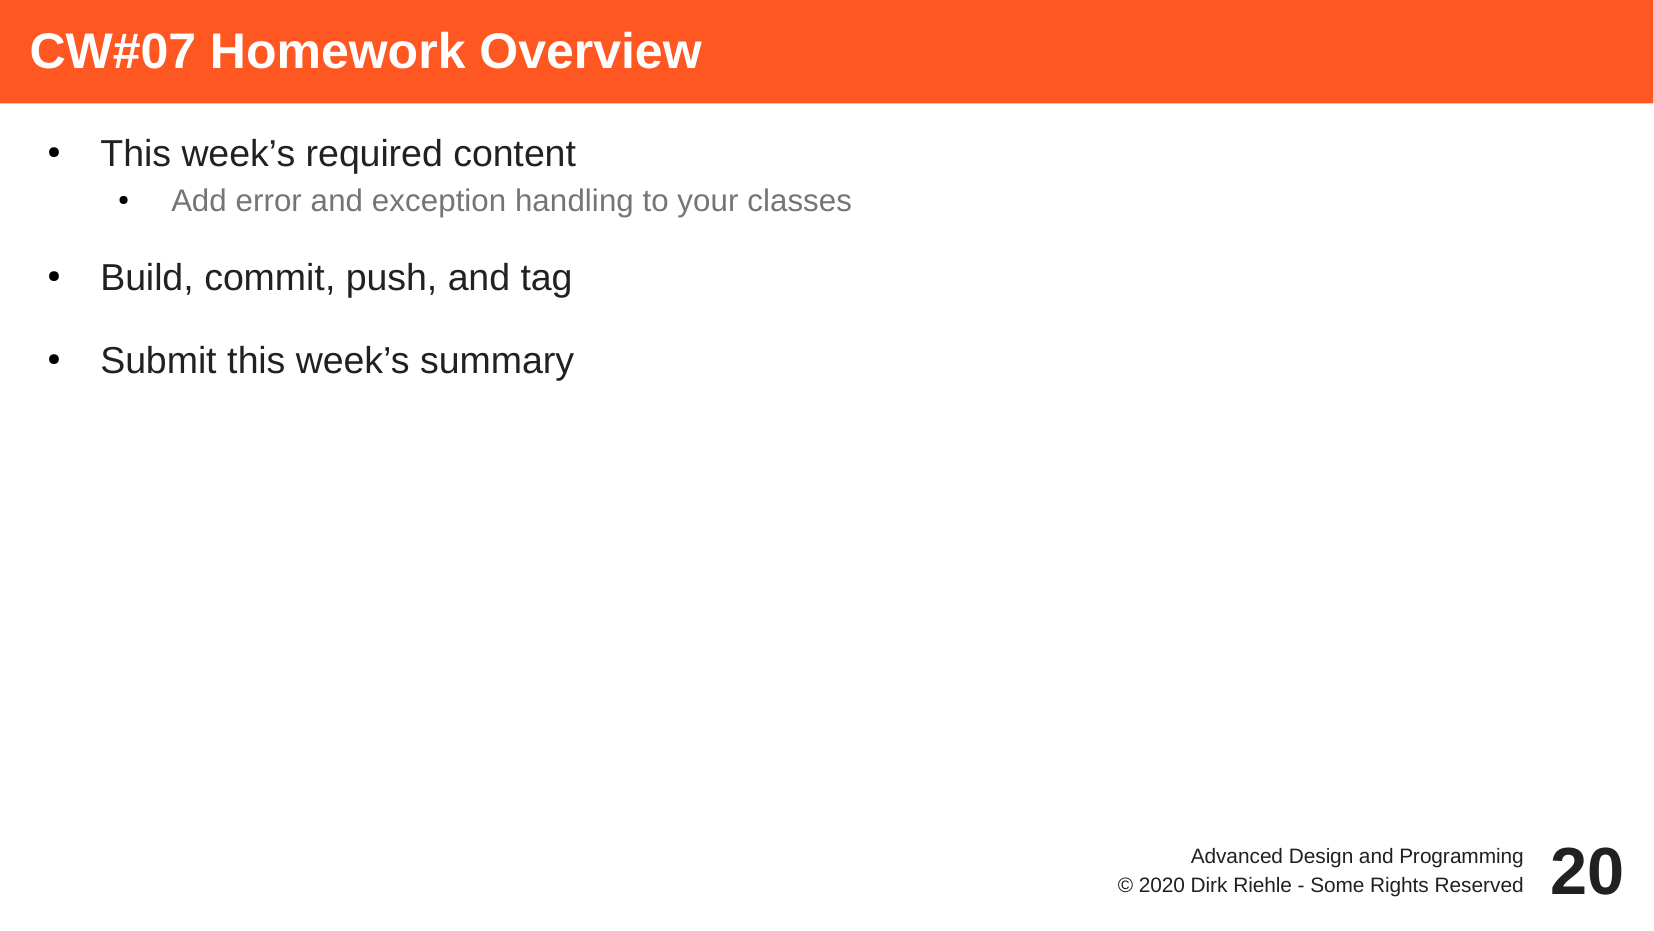

# CW#07 Homework Overview
This week’s required content
Add error and exception handling to your classes
Build, commit, push, and tag
Submit this week’s summary
Advanced Design and Programming
20
© 2020 Dirk Riehle - Some Rights Reserved